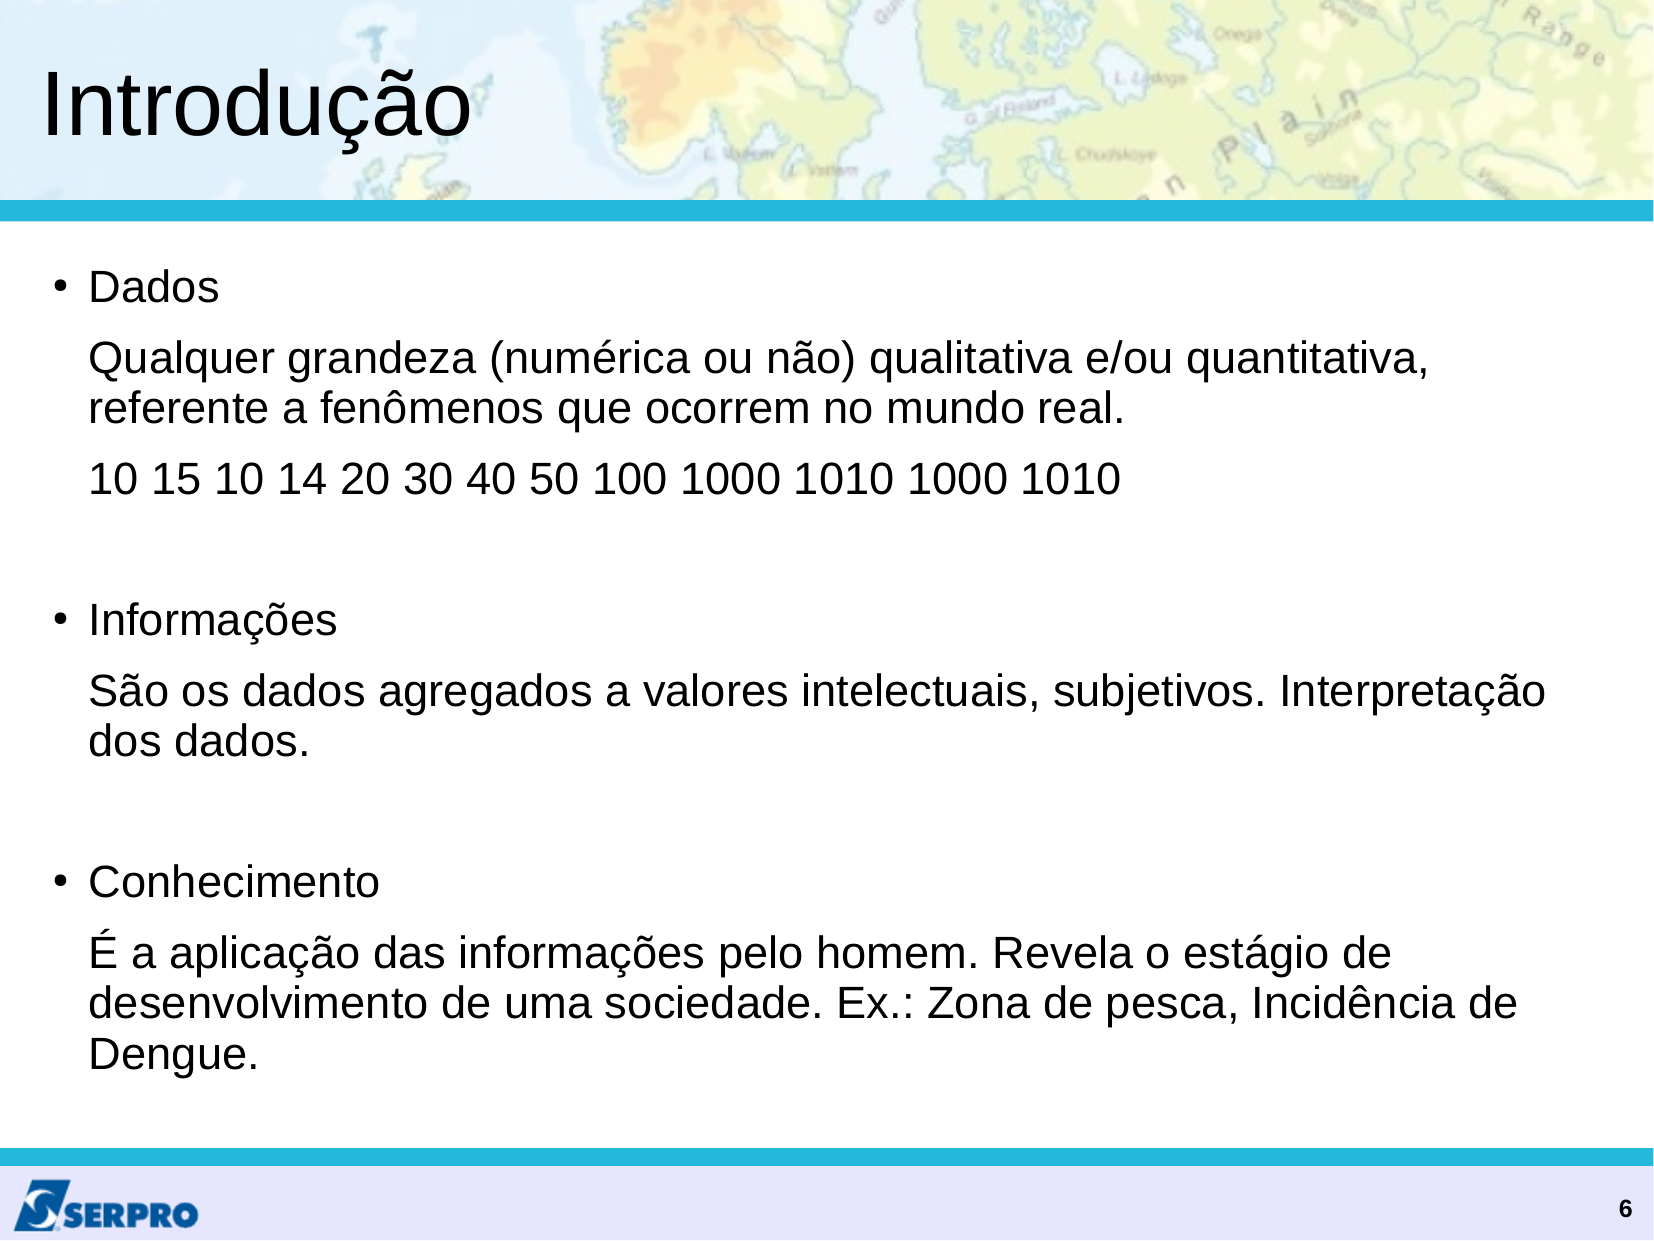

# Introdução
Dados
Qualquer grandeza (numérica ou não) qualitativa e/ou quantitativa, referente a fenômenos que ocorrem no mundo real.
10 15 10 14 20 30 40 50 100 1000 1010 1000 1010
Informações
São os dados agregados a valores intelectuais, subjetivos. Interpretação dos dados.
Conhecimento
É a aplicação das informações pelo homem. Revela o estágio de desenvolvimento de uma sociedade. Ex.: Zona de pesca, Incidência de Dengue.
6